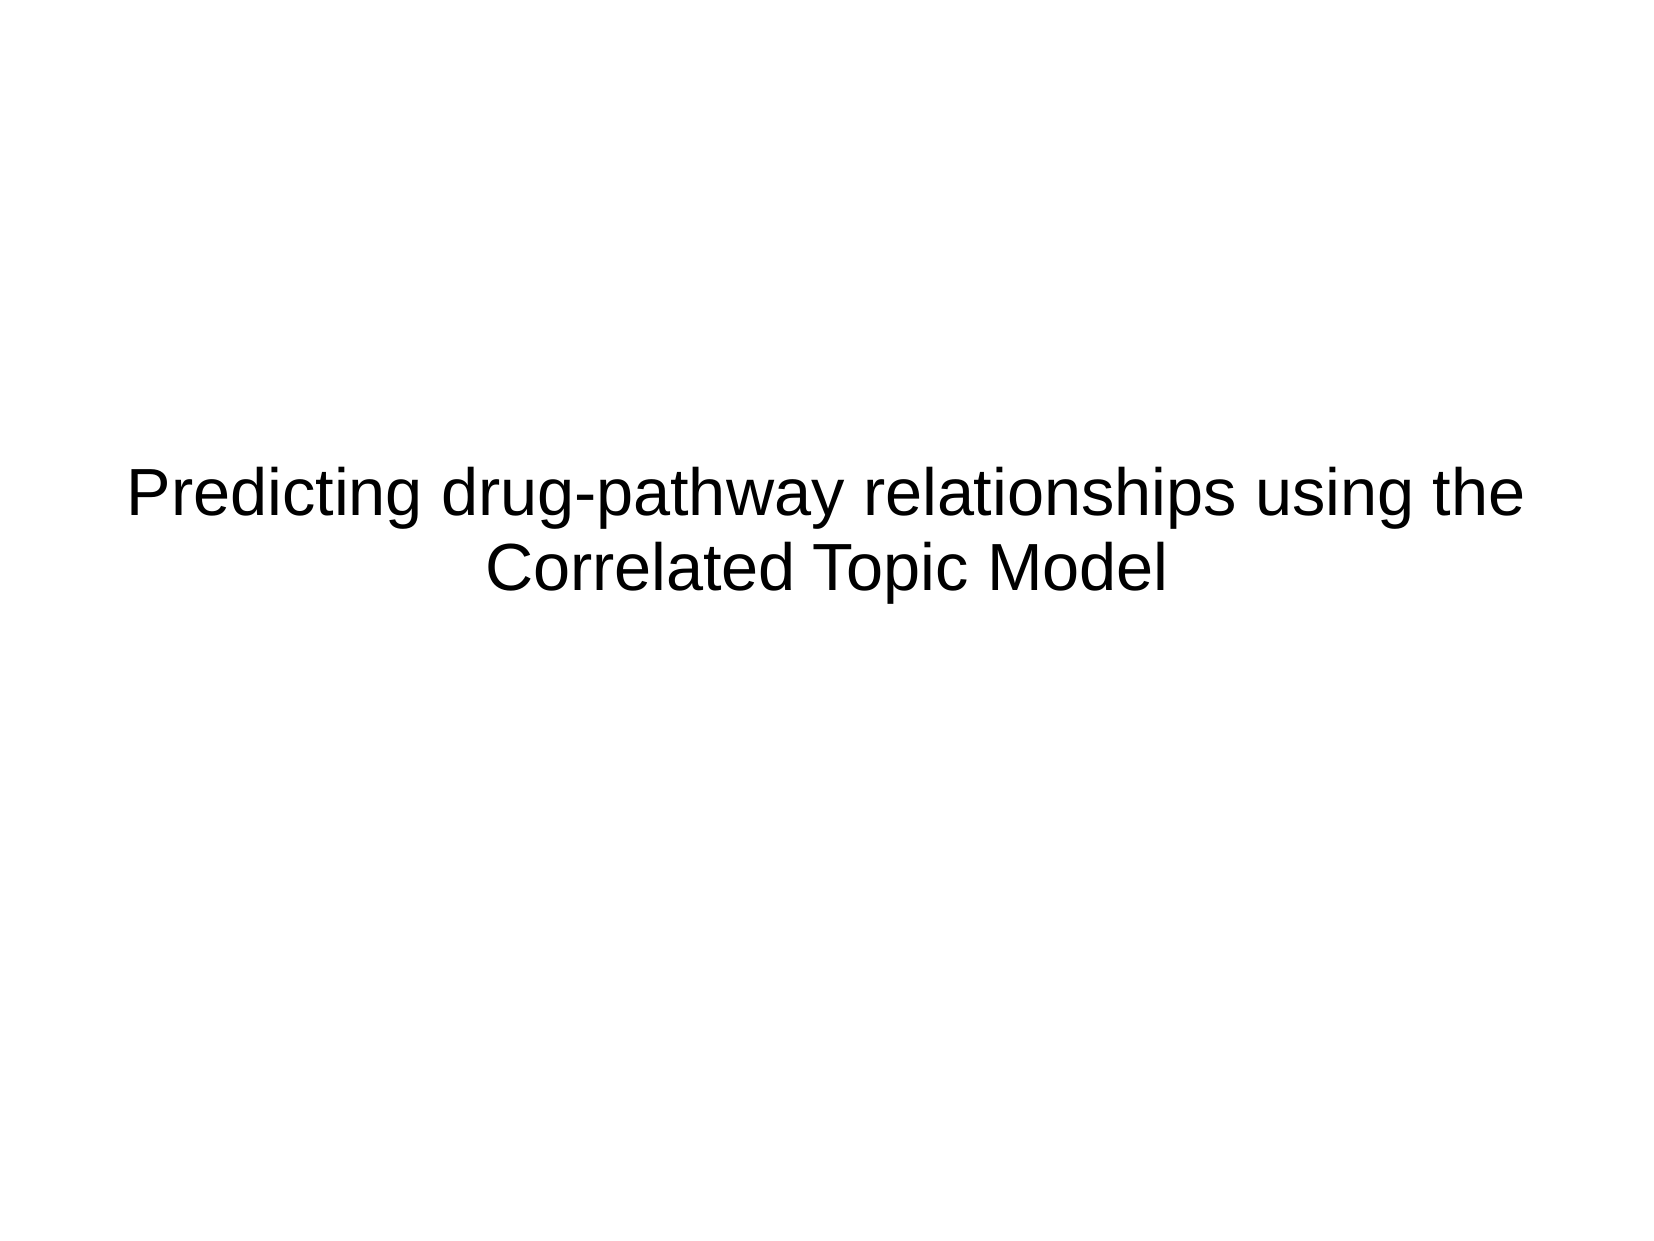

# Predicting drug-pathway relationships using the Correlated Topic Model